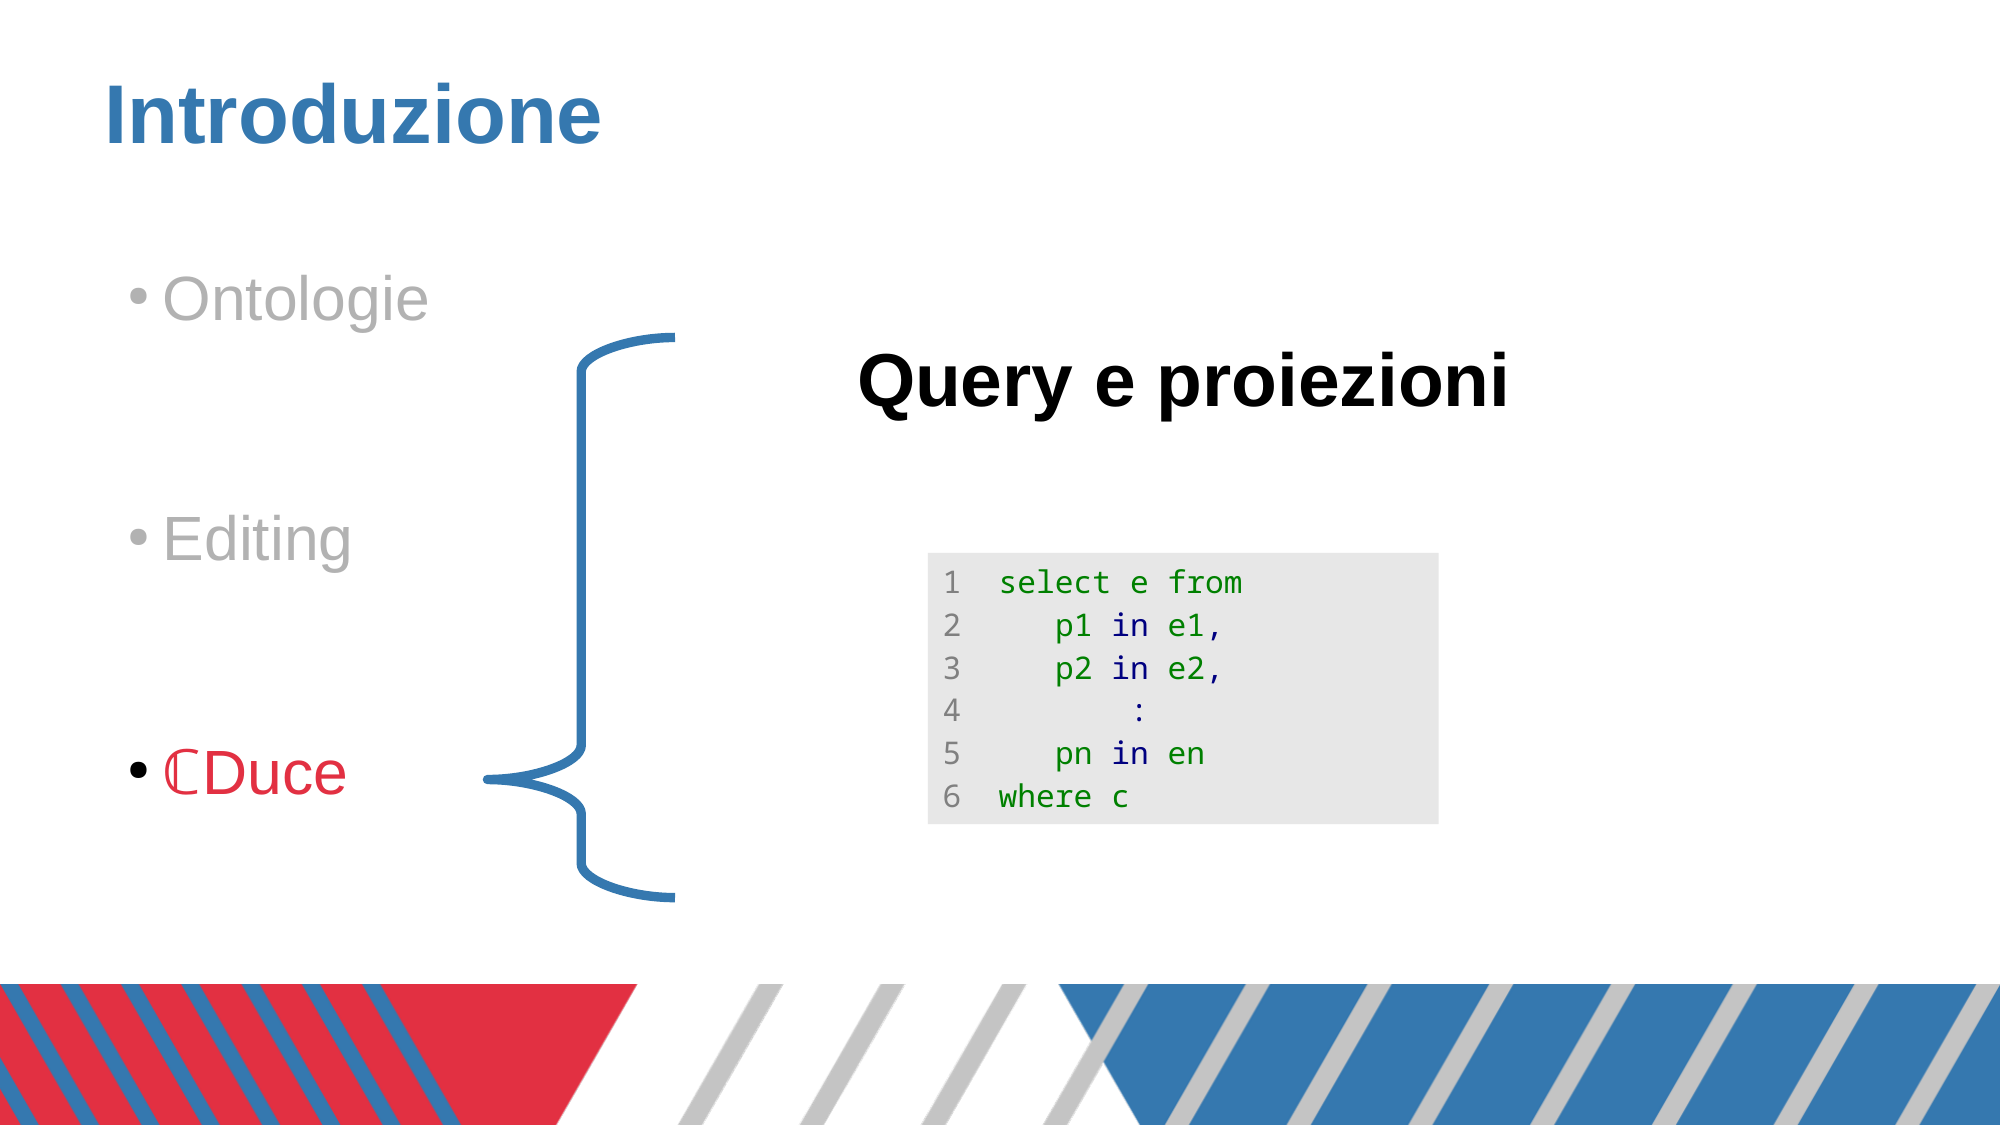

# Introduzione
Ontologie
Editing
ℂDuce
Query e proiezioni
1 select e from
2 p1 in e1,
3 p2 in e2,
4 :
5 pn in en
6 where c